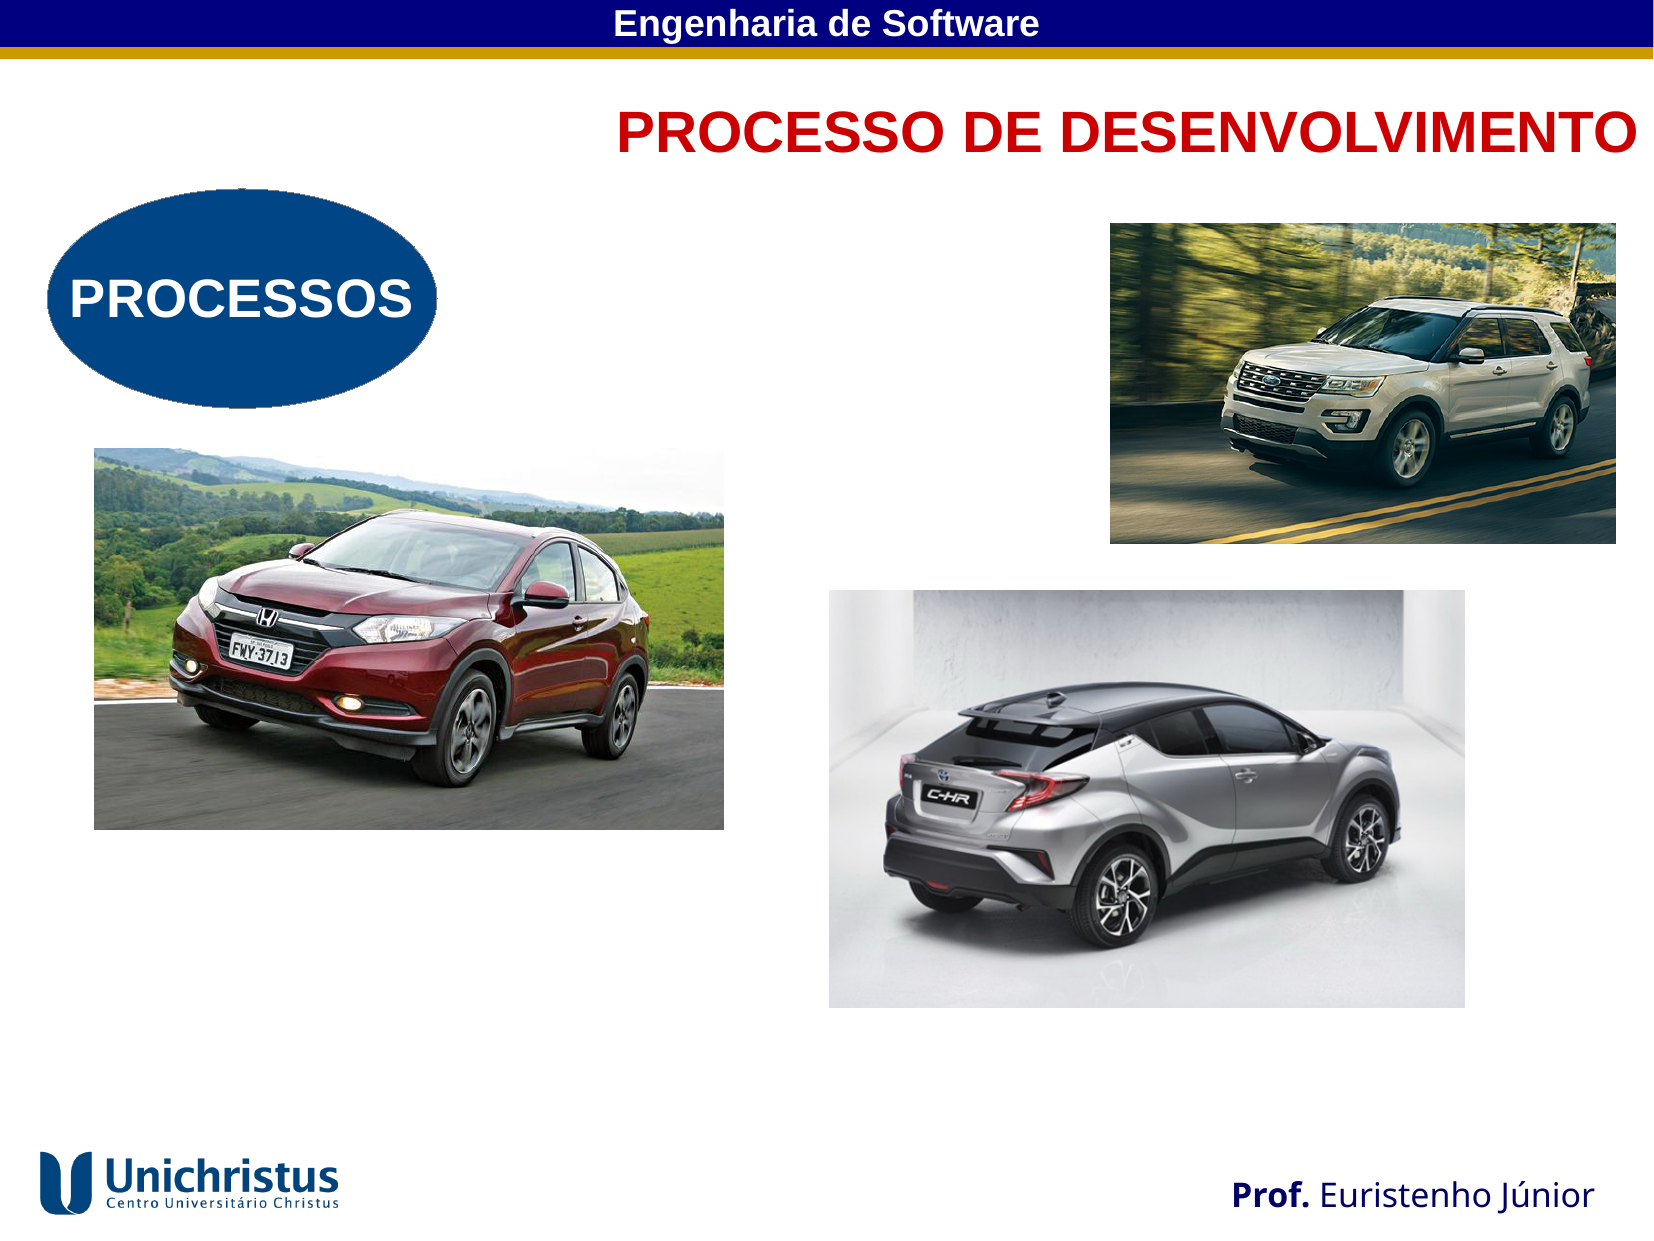

Engenharia de Software
PROCESSO DE DESENVOLVIMENTO
PROCESSOS
Prof. Euristenho Júnior